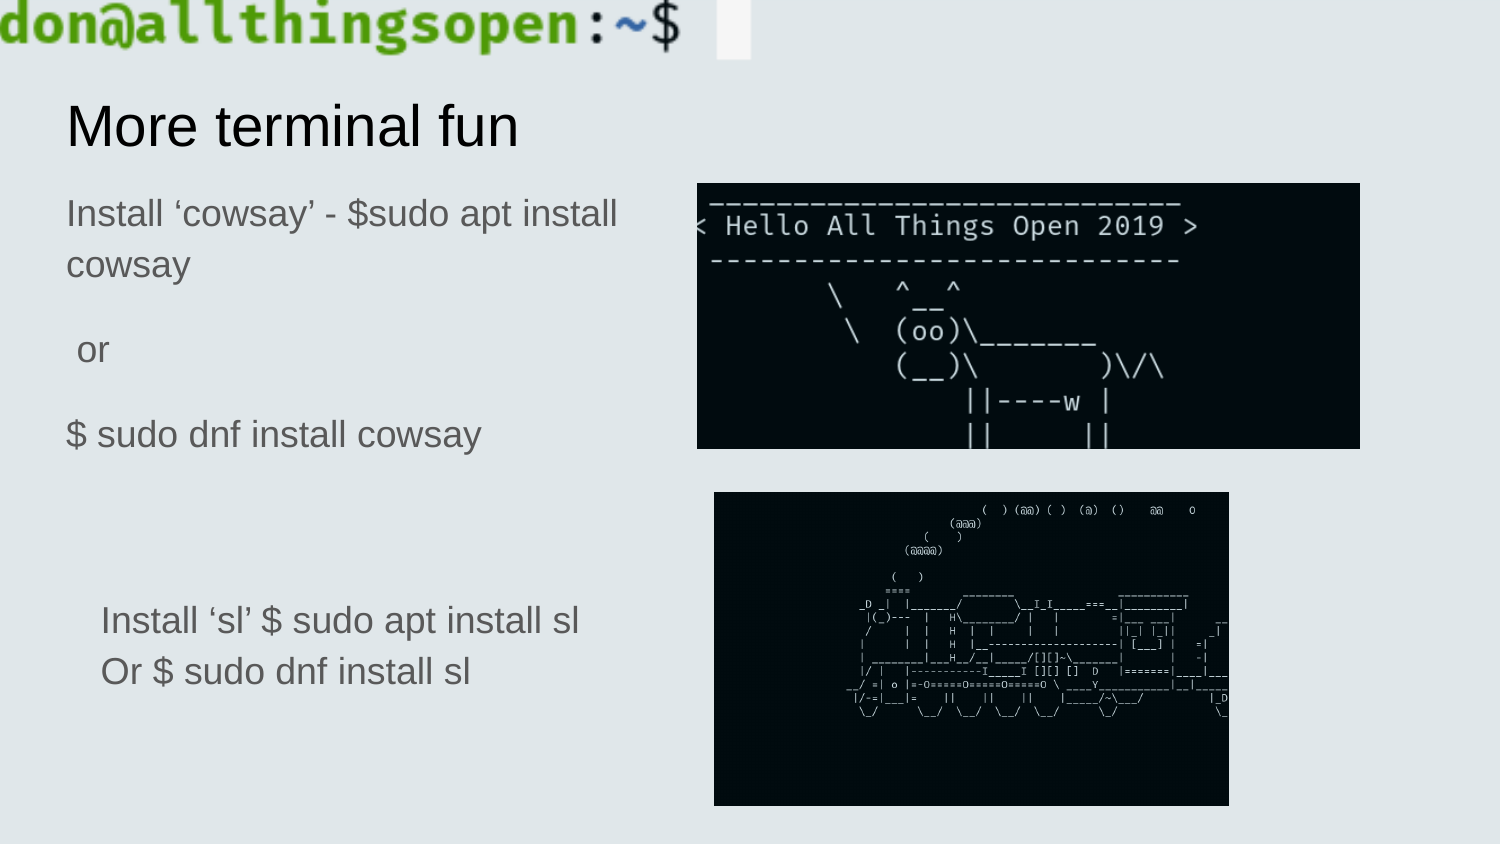

# More terminal fun
Install ‘cowsay’ - $sudo apt install cowsay
 or
$ sudo dnf install cowsay
Install ‘sl’ $ sudo apt install sl
Or $ sudo dnf install sl